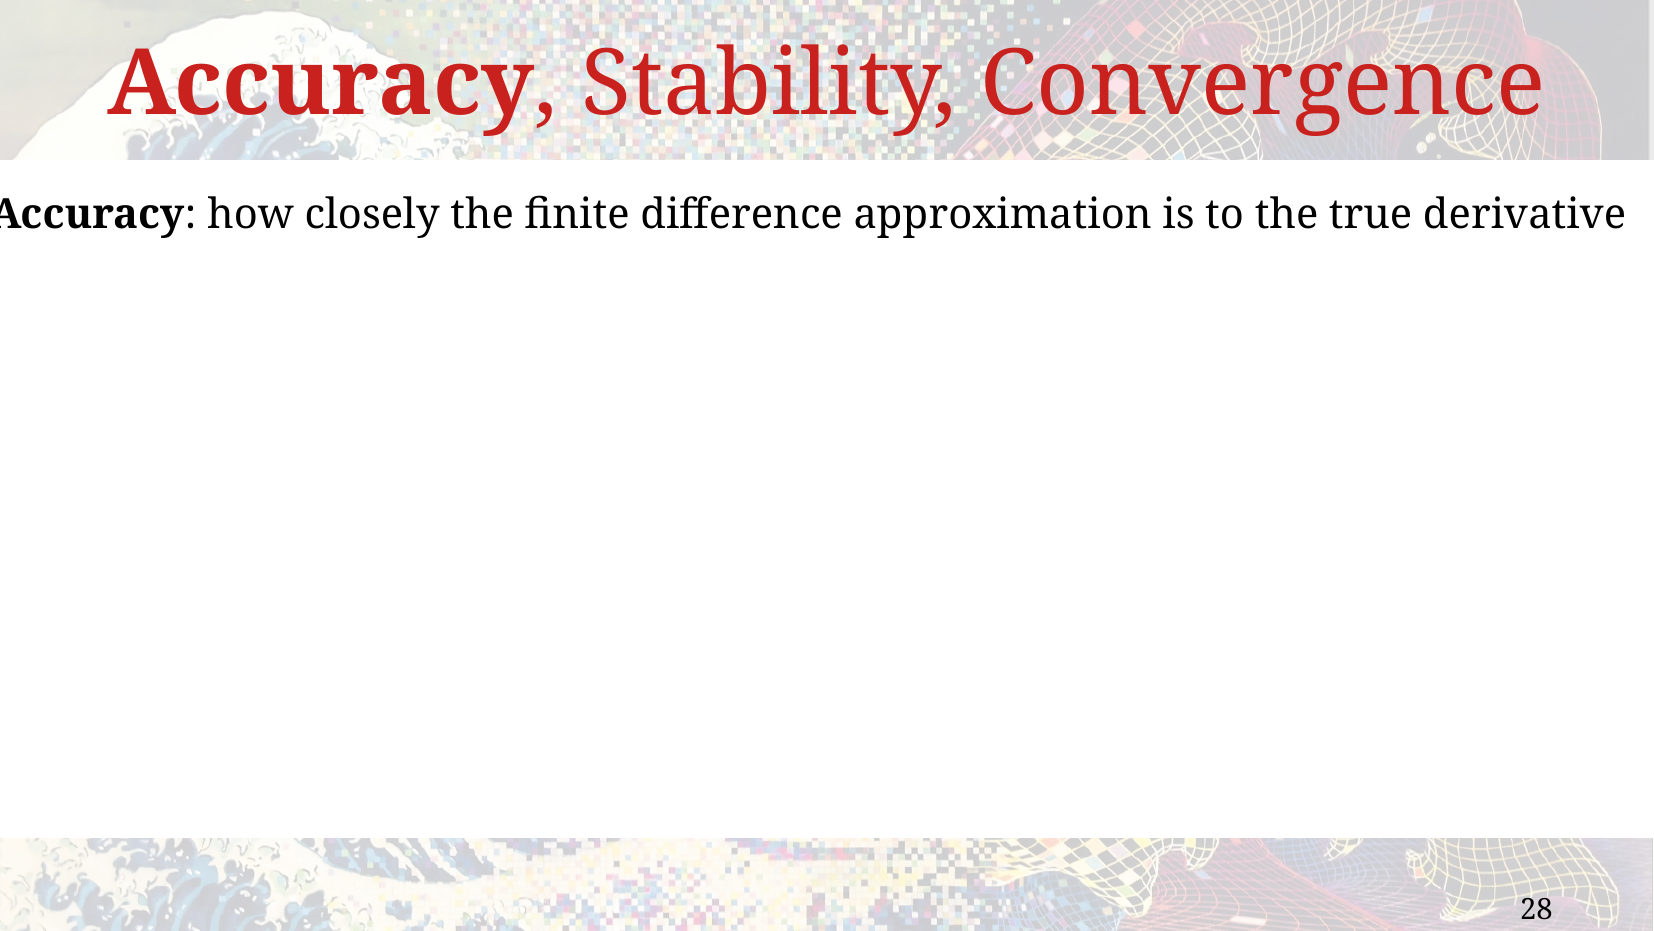

# Accuracy, Stability, Convergence
Accuracy: how closely the finite difference approximation is to the true derivative